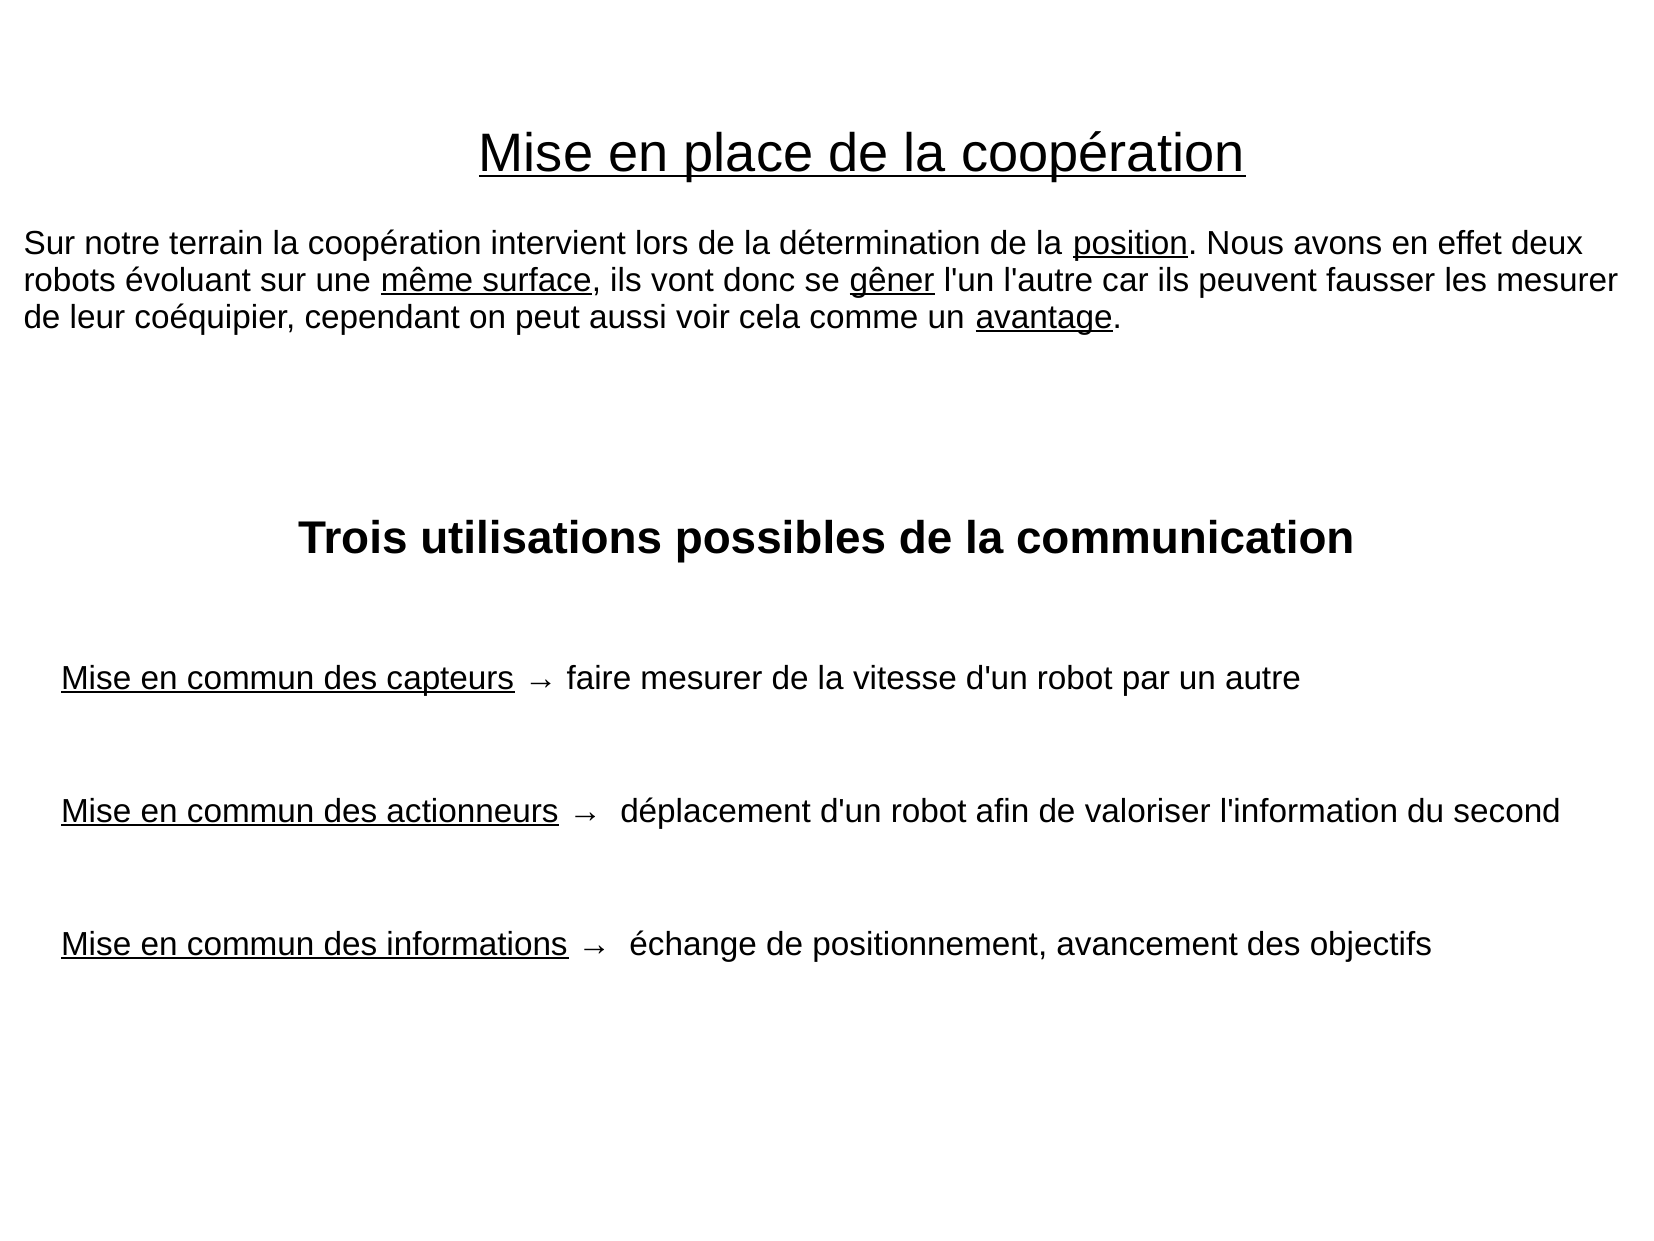

# Mise en place de la coopération
Sur notre terrain la coopération intervient lors de la détermination de la position. Nous avons en effet deux robots évoluant sur une même surface, ils vont donc se gêner l'un l'autre car ils peuvent fausser les mesurer de leur coéquipier, cependant on peut aussi voir cela comme un avantage.
Trois utilisations possibles de la communication
Mise en commun des capteurs → faire mesurer de la vitesse d'un robot par un autre
Mise en commun des actionneurs → déplacement d'un robot afin de valoriser l'information du second
Mise en commun des informations → échange de positionnement, avancement des objectifs